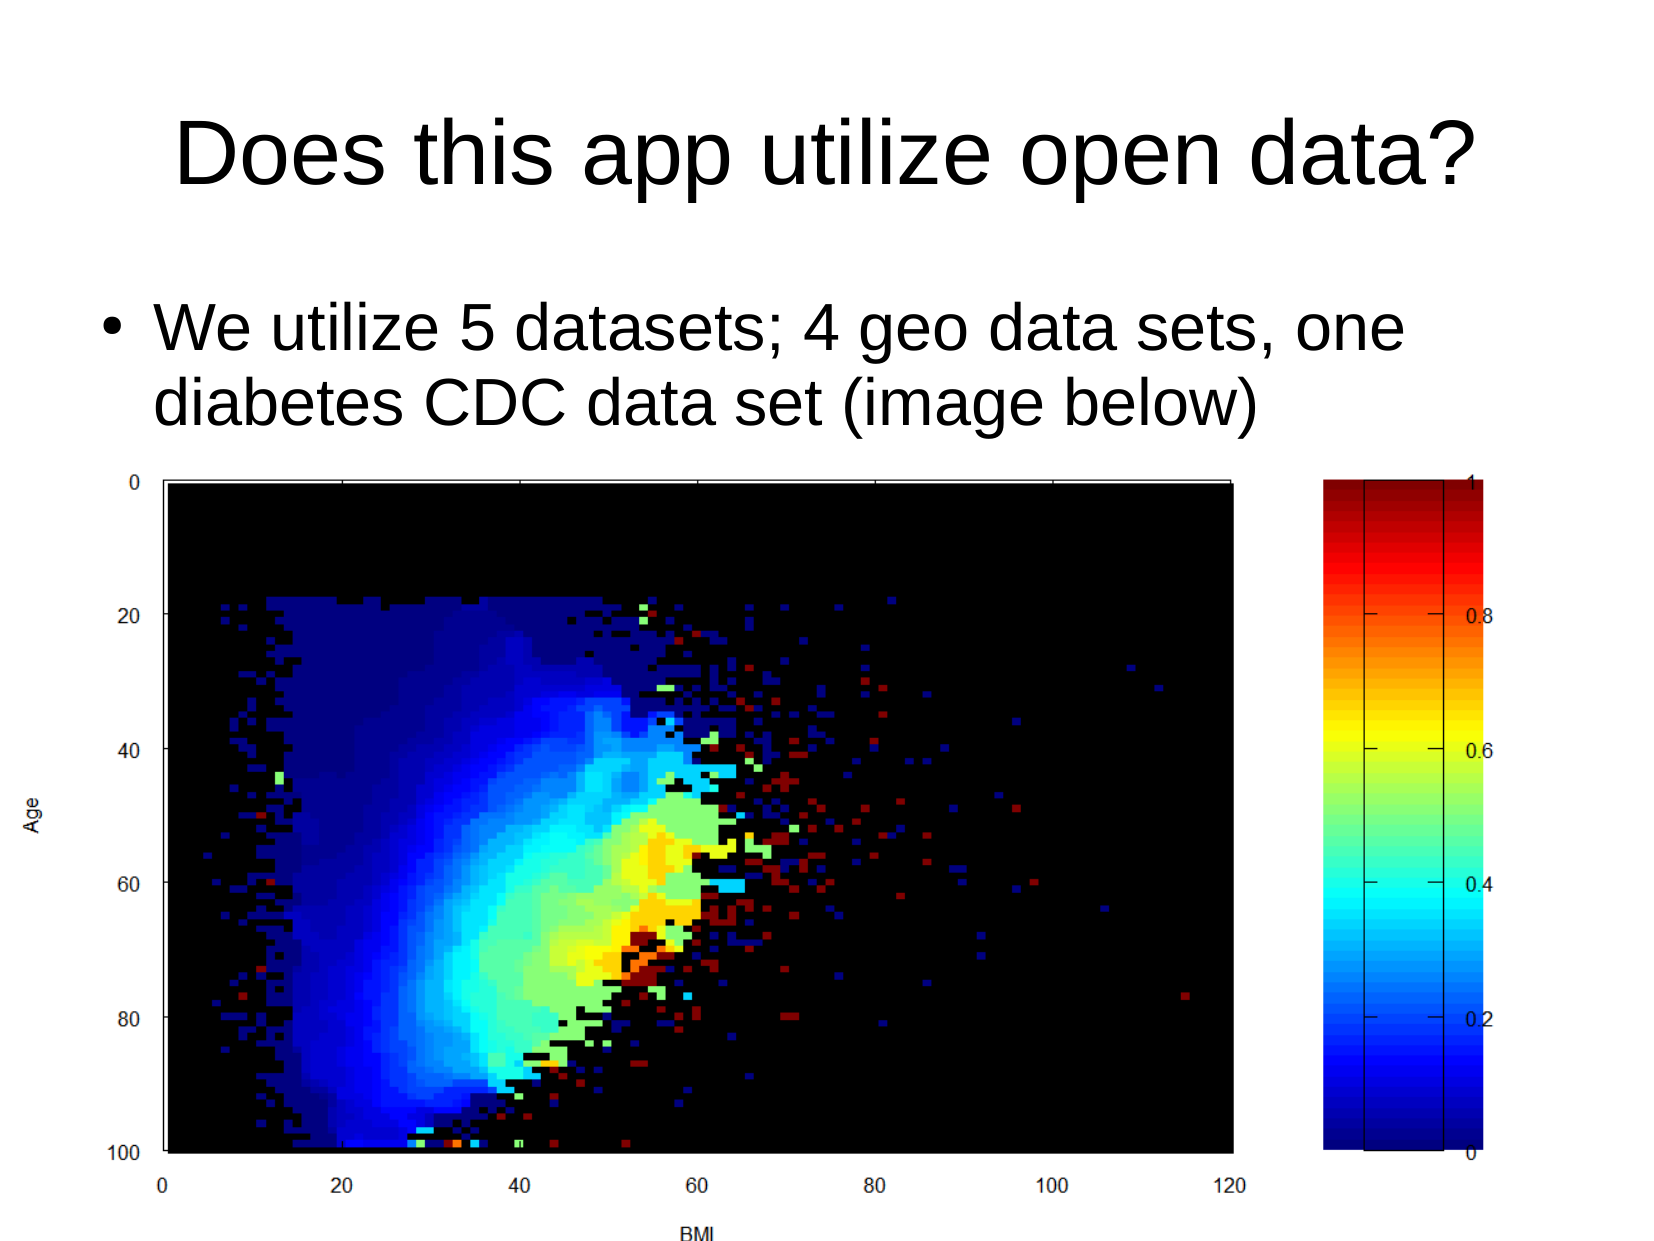

# Does this app utilize open data?
We utilize 5 datasets; 4 geo data sets, one diabetes CDC data set (image below)